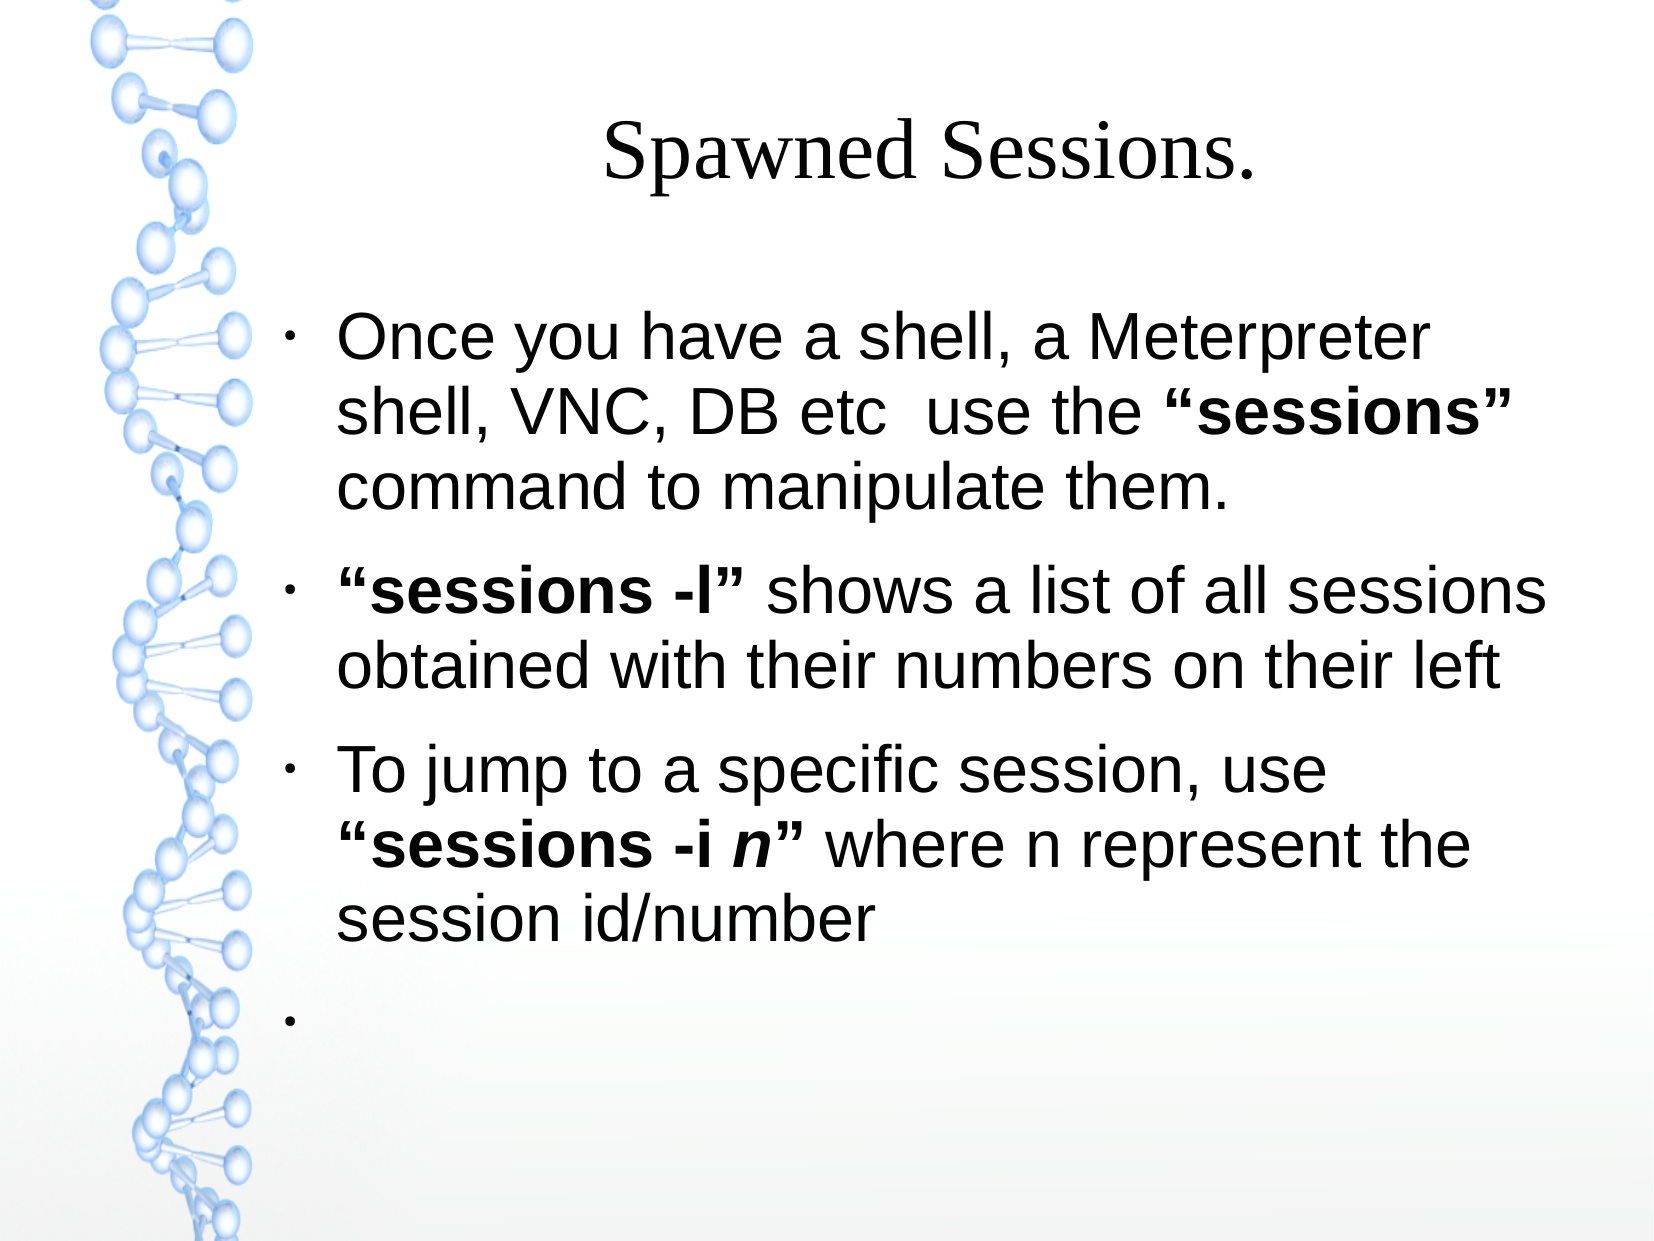

# Spawned Sessions.
Once you have a shell, a Meterpreter shell, VNC, DB etc use the “sessions” command to manipulate them.
“sessions -l” shows a list of all sessions obtained with their numbers on their left
To jump to a specific session, use “sessions -i n” where n represent the session id/number